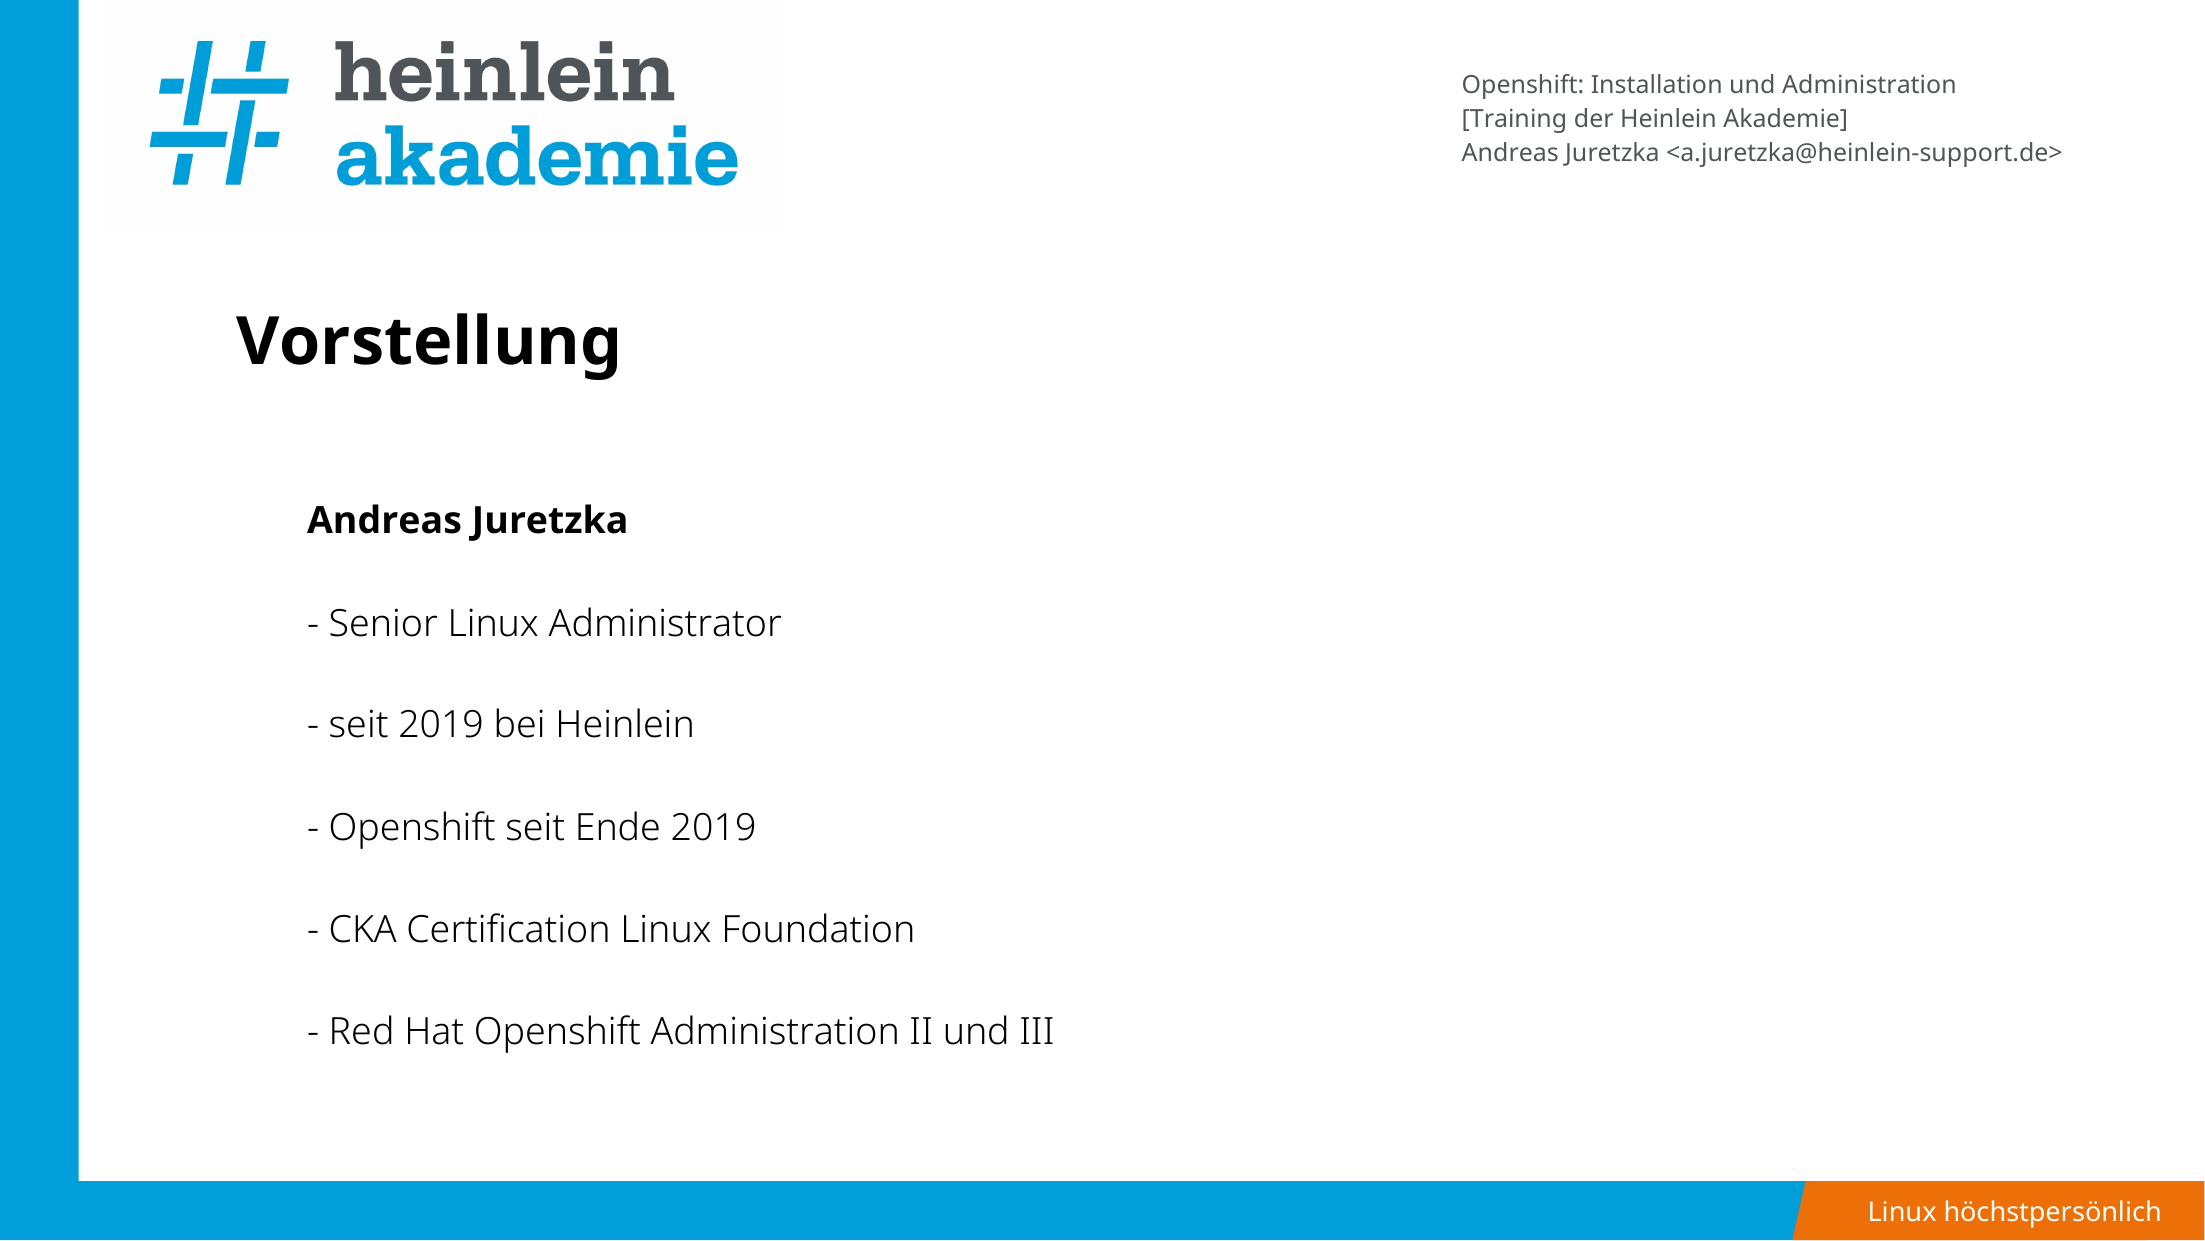

# Vorstellung
Andreas Juretzka
- Senior Linux Administrator
- seit 2019 bei Heinlein
- Openshift seit Ende 2019
- CKA Certification Linux Foundation
- Red Hat Openshift Administration II und III